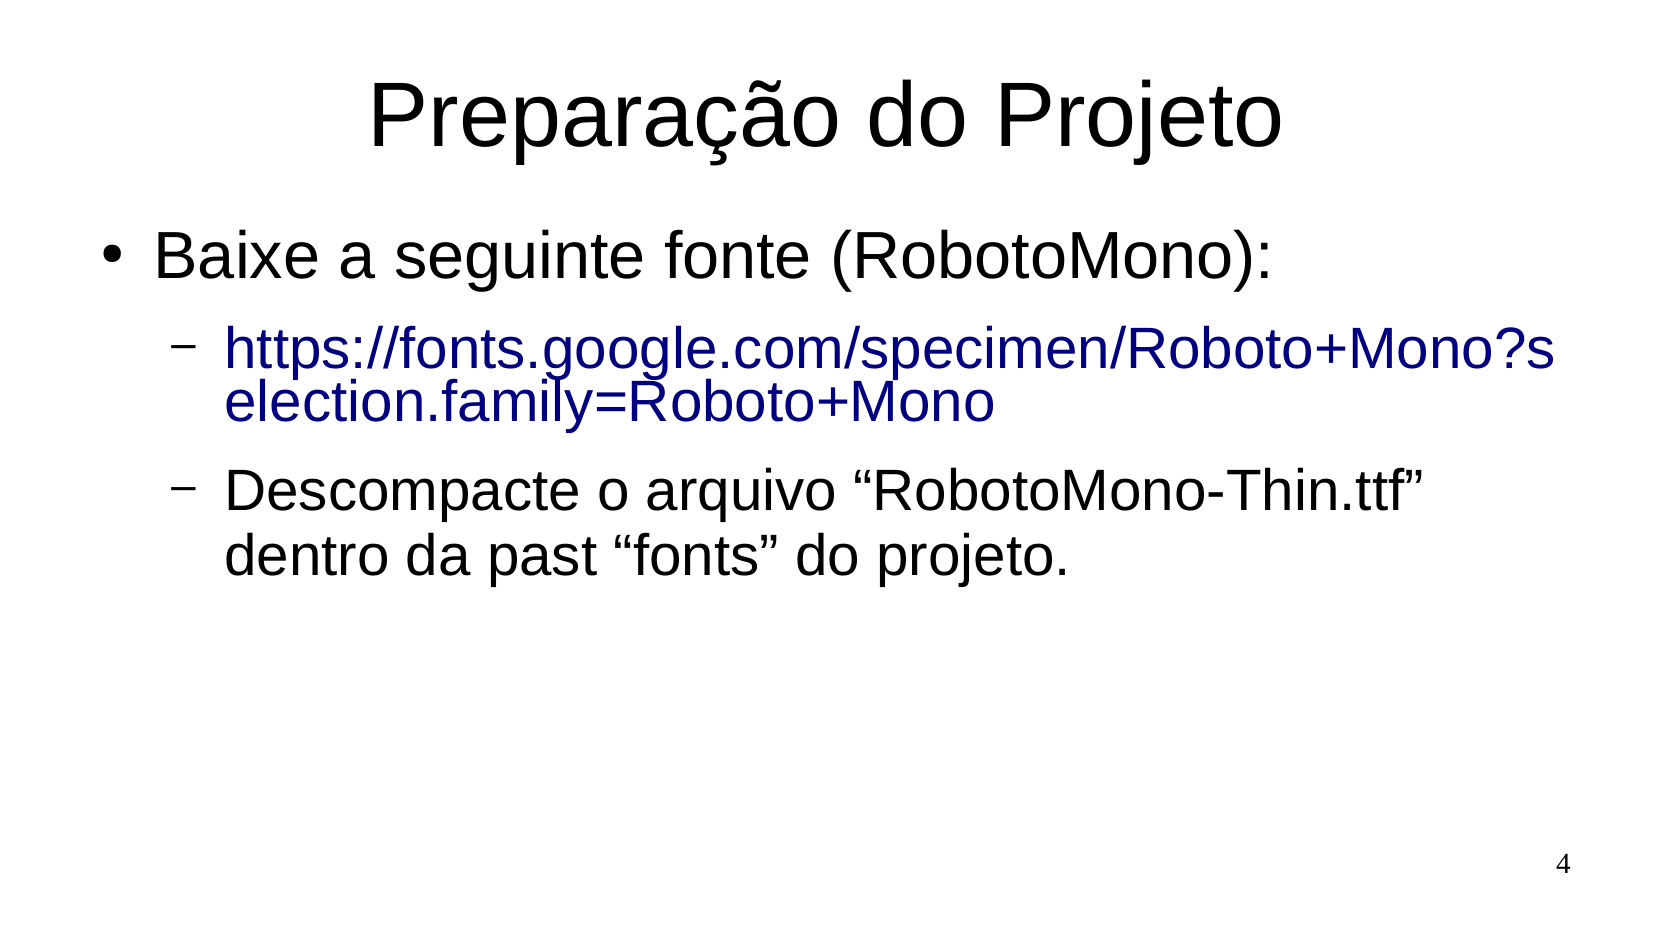

# Preparação do Projeto
Baixe a seguinte fonte (RobotoMono):
https://fonts.google.com/specimen/Roboto+Mono?selection.family=Roboto+Mono
Descompacte o arquivo “RobotoMono-Thin.ttf” dentro da past “fonts” do projeto.
4